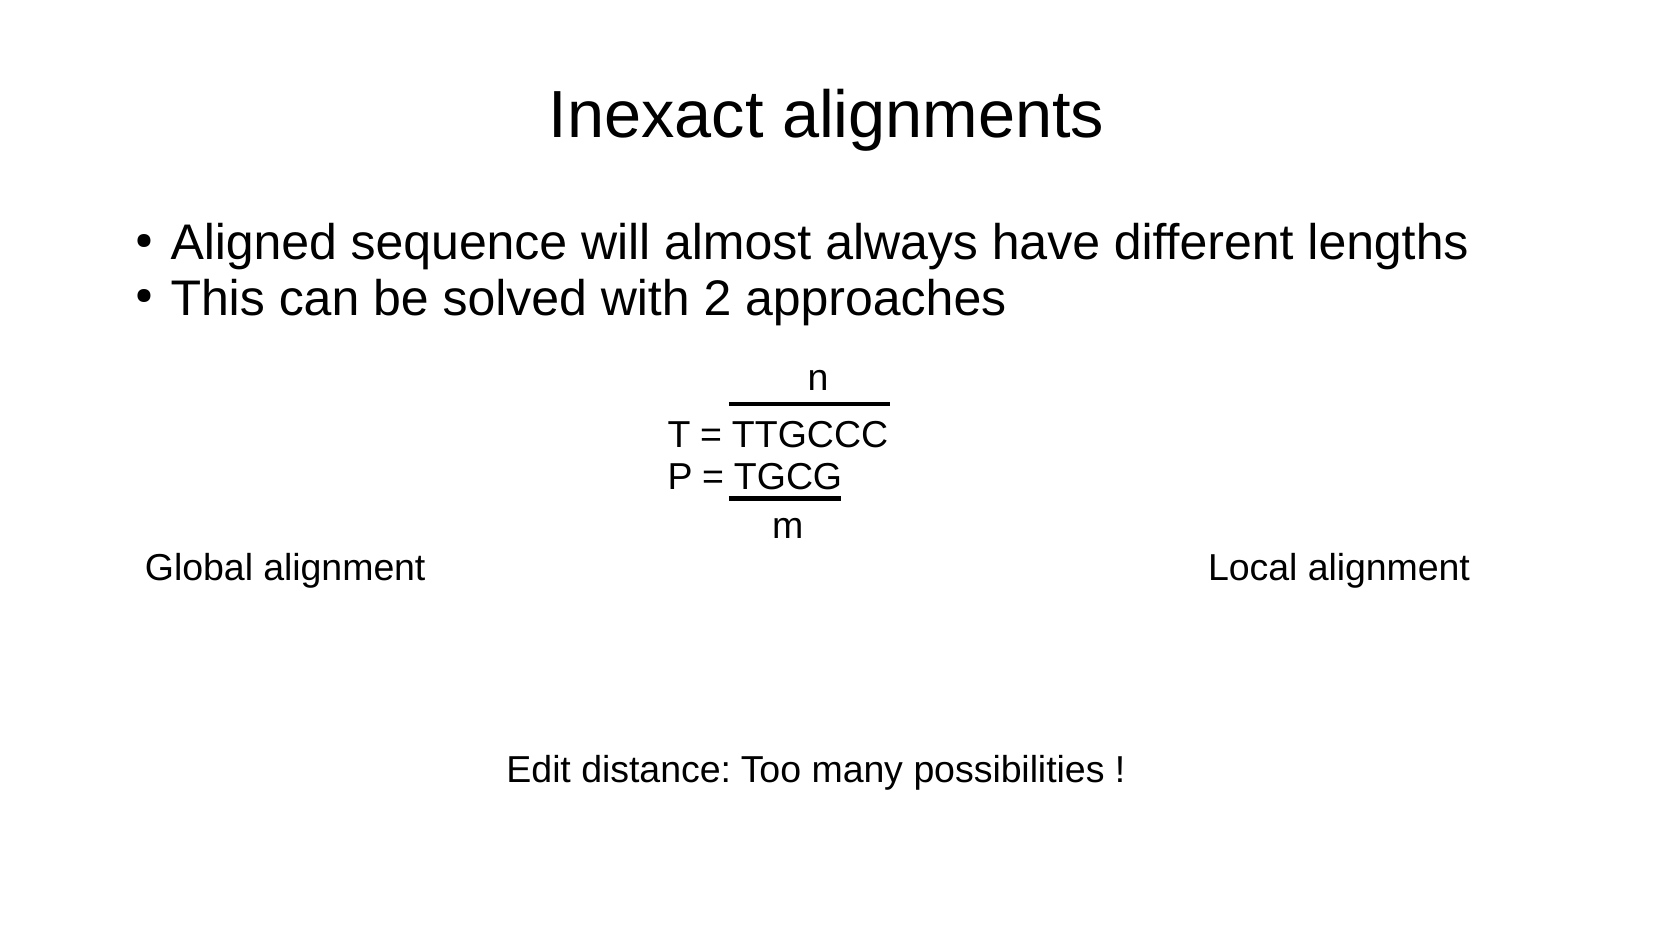

# Inexact alignments
Aligned sequence will almost always have different lengths
This can be solved with 2 approaches
n
T = TTGCCC
P = TGCG
m
Global alignment
Local alignment
Edit distance: Too many possibilities !